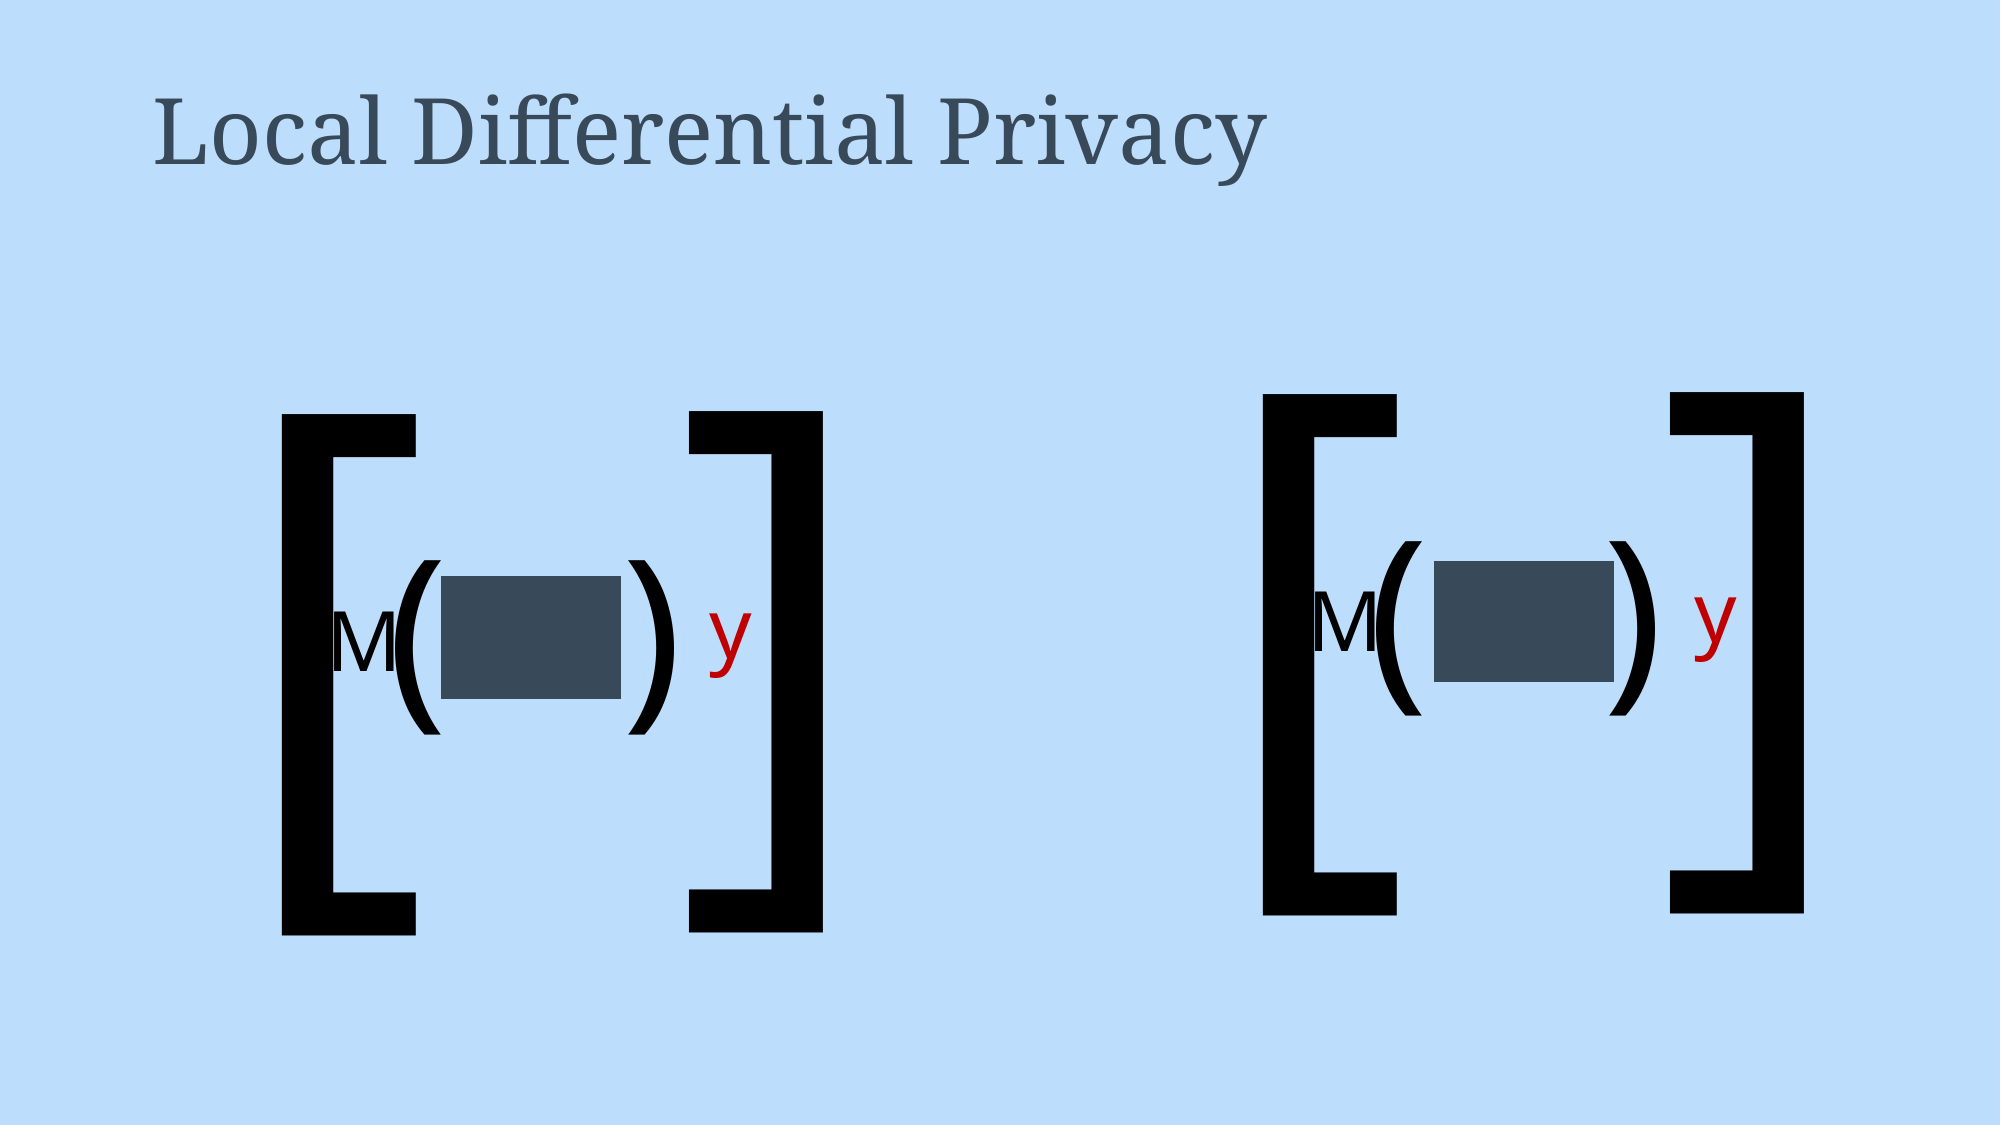

# Local Differential Privacy
]
[
]
[
(
)
(
)
y
M
| |
| --- |
| |
y
| |
| --- |
| |
M